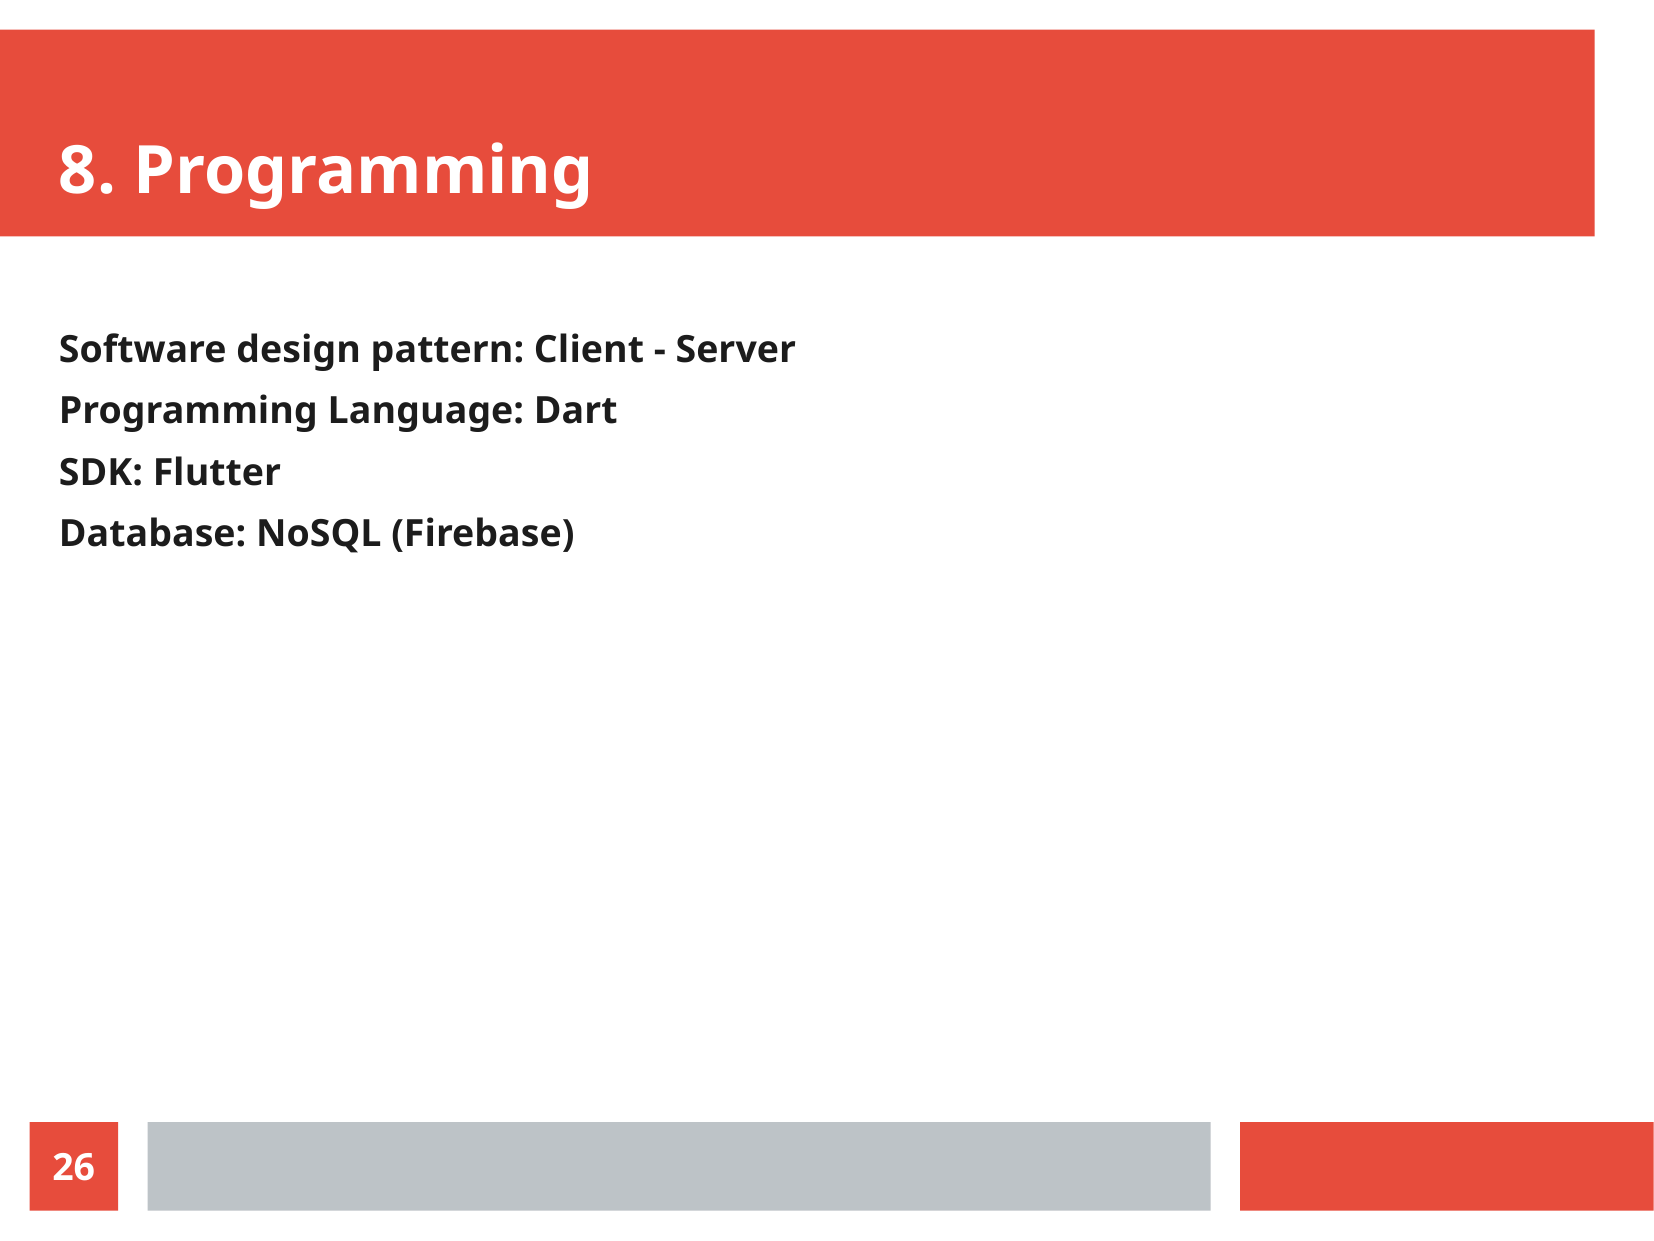

# 8. Programming
Software design pattern: Client - Server
Programming Language: Dart
SDK: Flutter
Database: NoSQL (Firebase)